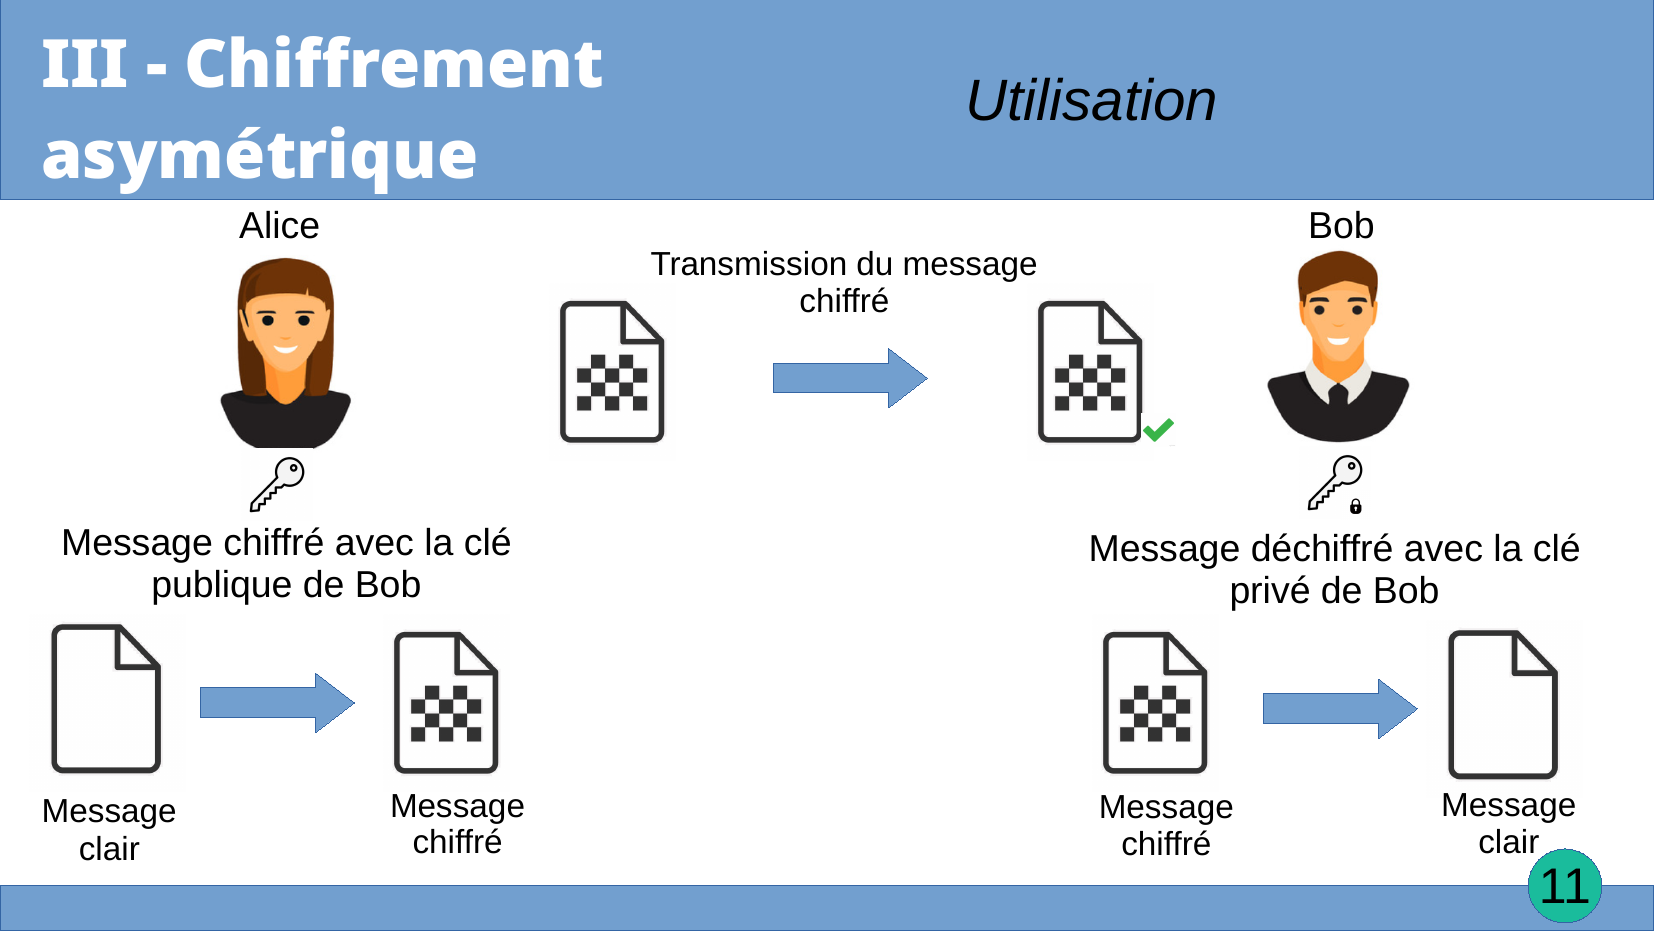

# III - Chiffrement asymétrique
Utilisation
Alice
Bob
Transmission du message chiffré
Message chiffré avec la clé publique de Bob
Message déchiffré avec la clé privé de Bob
Message clair
Message chiffré
Message chiffré
Message clair